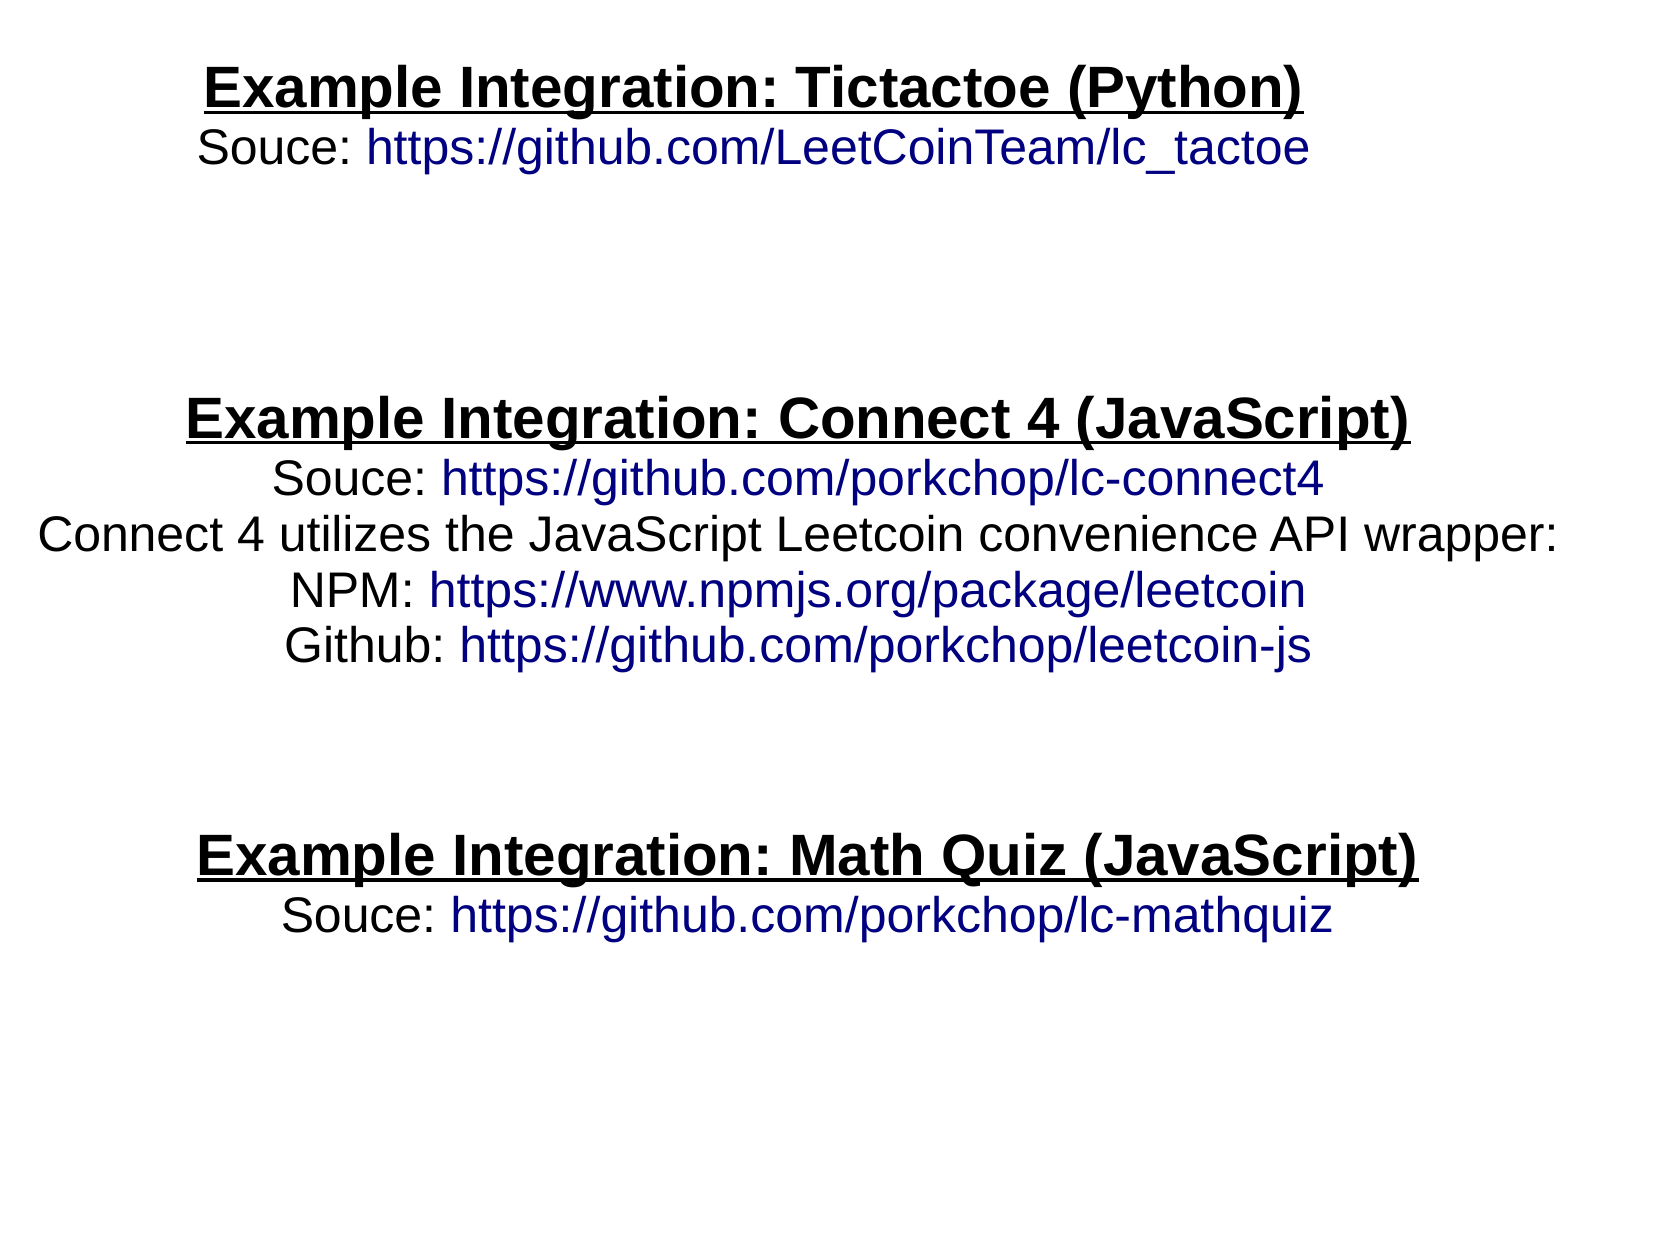

Example Integration: Tictactoe (Python)
Souce: https://github.com/LeetCoinTeam/lc_tactoe
Example Integration: Connect 4 (JavaScript)
Souce: https://github.com/porkchop/lc-connect4
Connect 4 utilizes the JavaScript Leetcoin convenience API wrapper:
NPM: https://www.npmjs.org/package/leetcoin
Github: https://github.com/porkchop/leetcoin-js
Example Integration: Math Quiz (JavaScript)
Souce: https://github.com/porkchop/lc-mathquiz